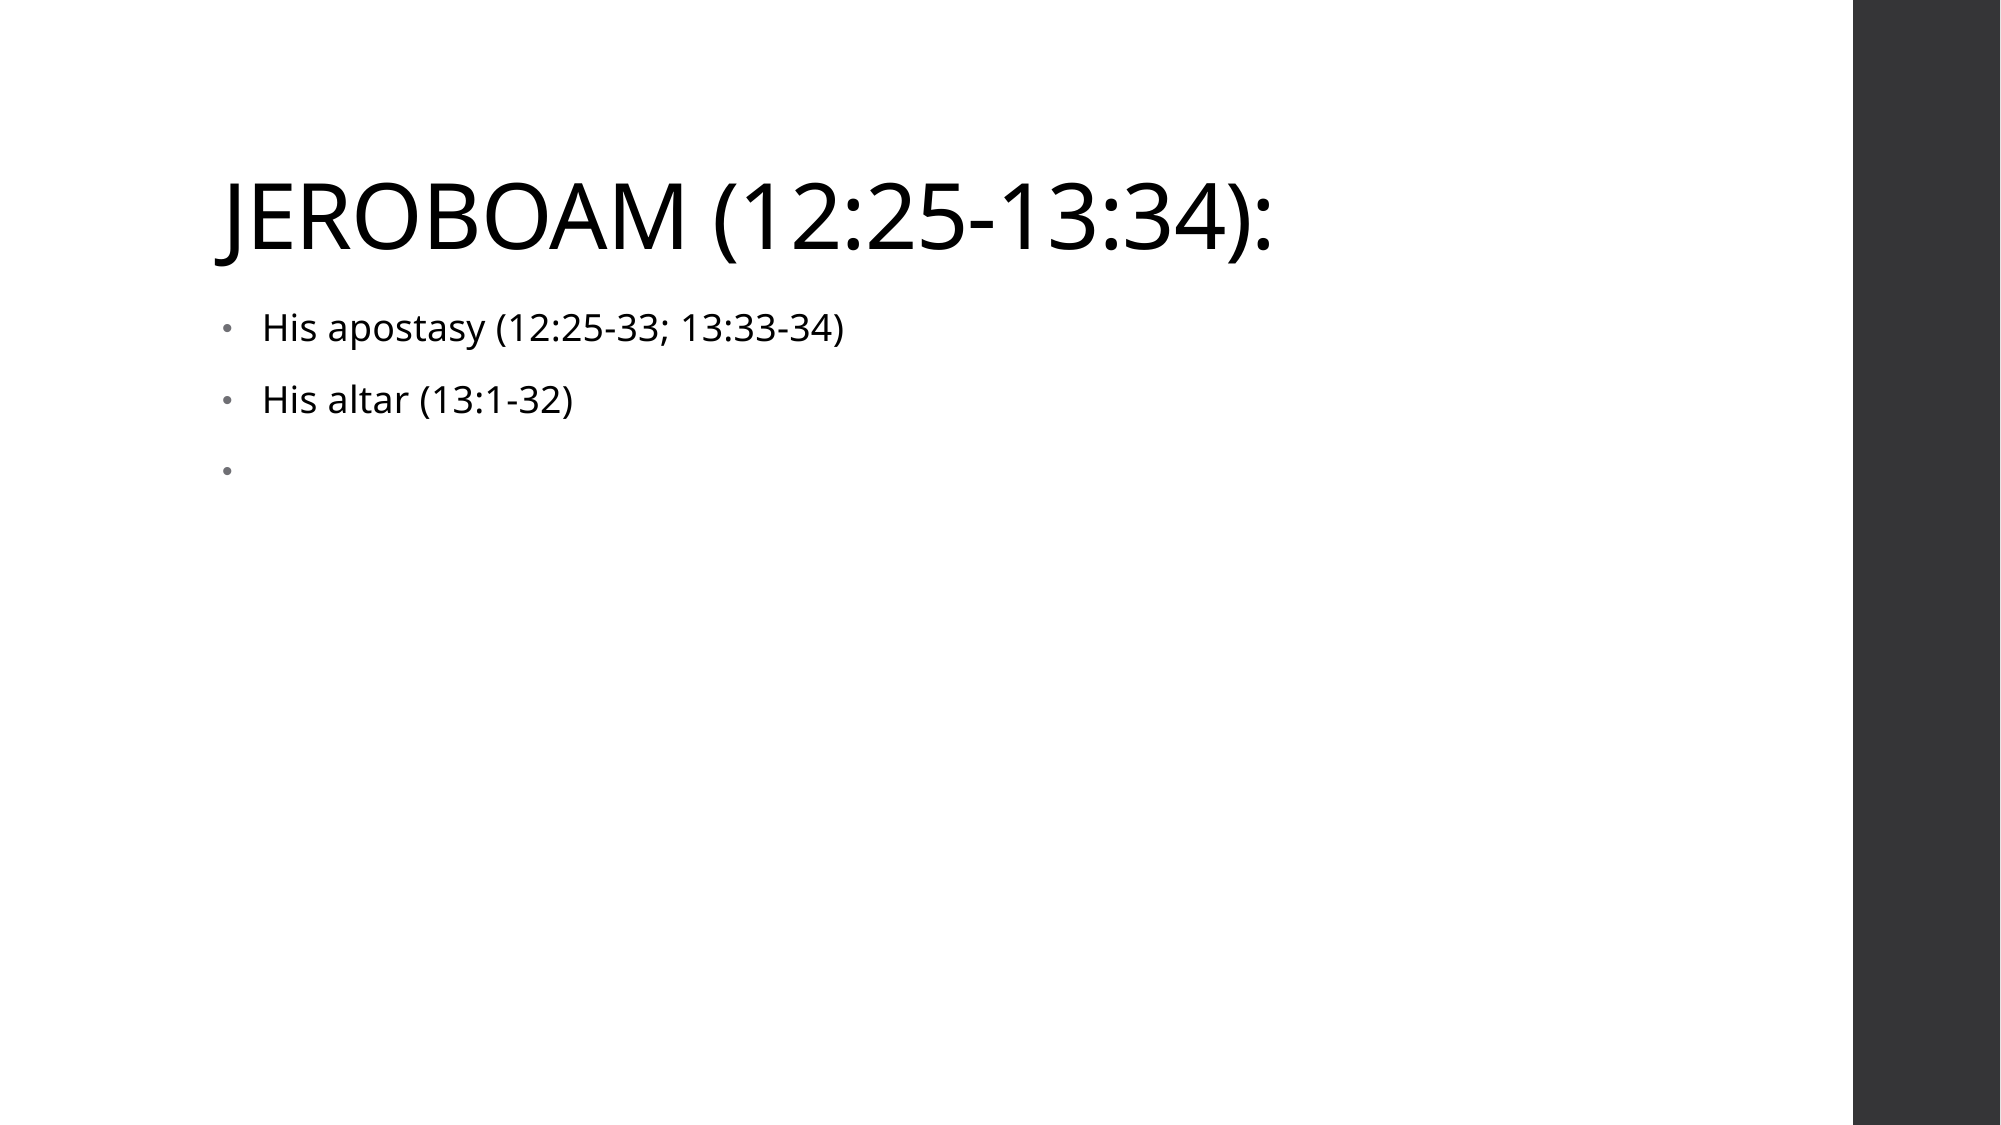

# JEROBOAM (12:25-13:34):
 His apostasy (12:25-33; 13:33-34)
 His altar (13:1-32)